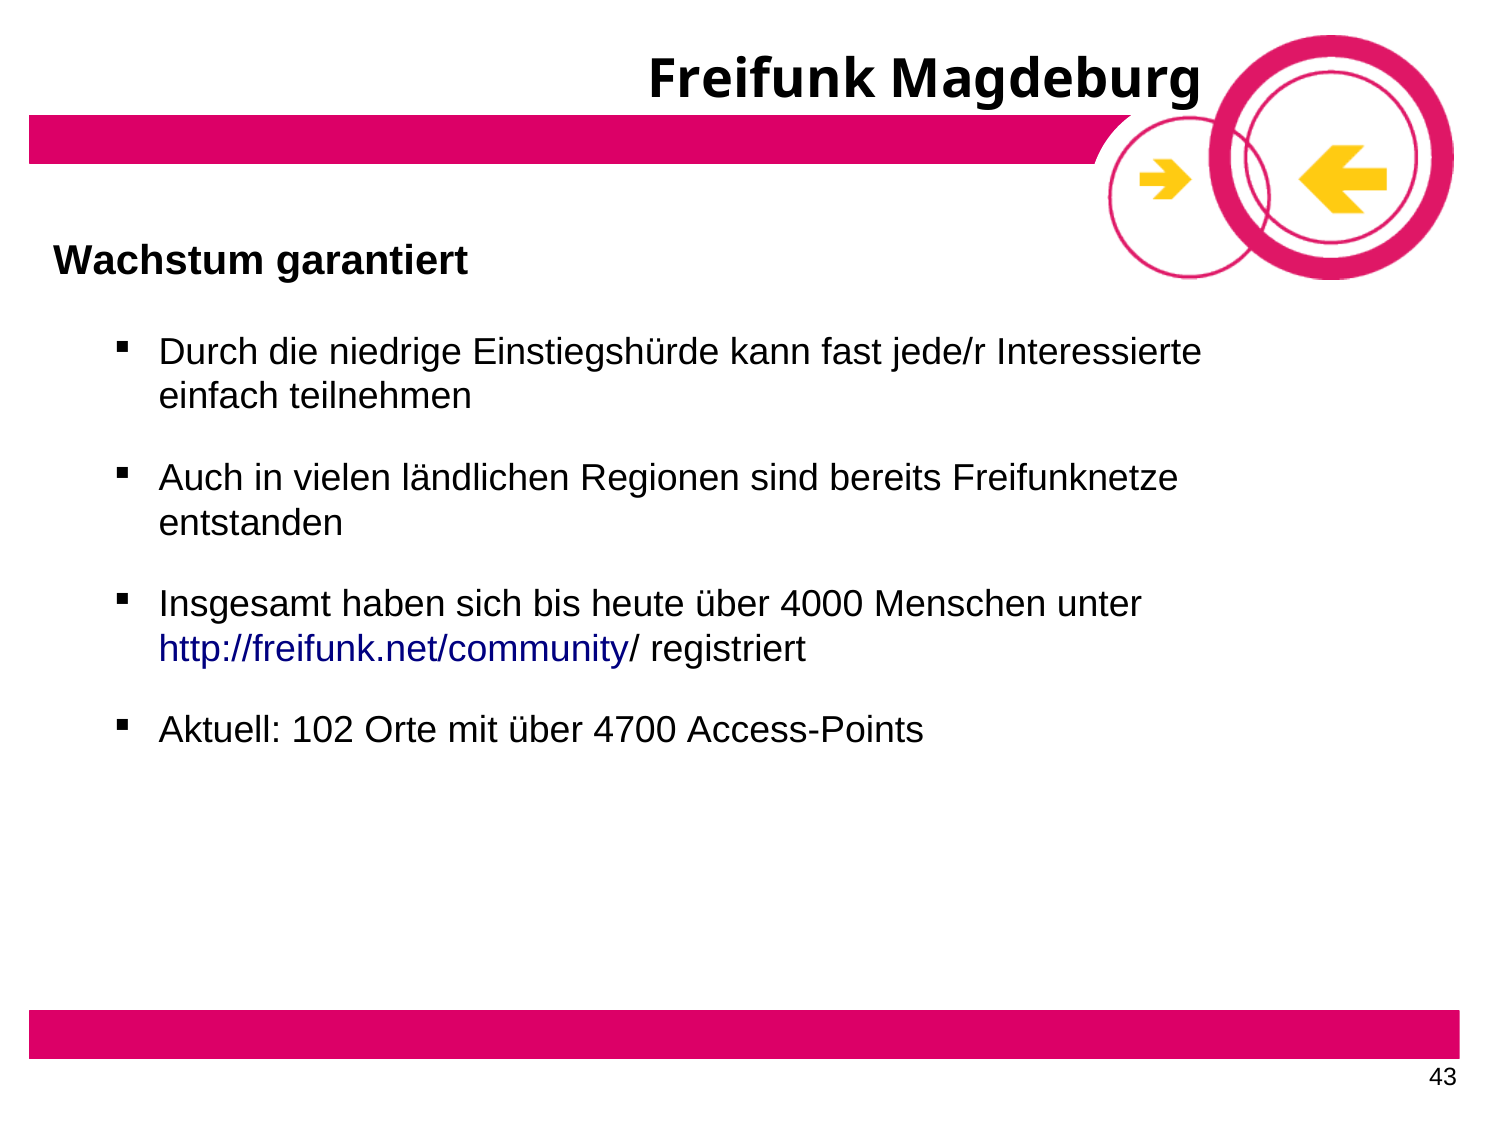

Wachstum garantiert
Durch die niedrige Einstiegshürde kann fast jede/r Interessierte einfach teilnehmen
Auch in vielen ländlichen Regionen sind bereits Freifunknetze entstanden
Insgesamt haben sich bis heute über 4000 Menschen unter http://freifunk.net/community/ registriert
Aktuell: 102 Orte mit über 4700 Access-Points
43